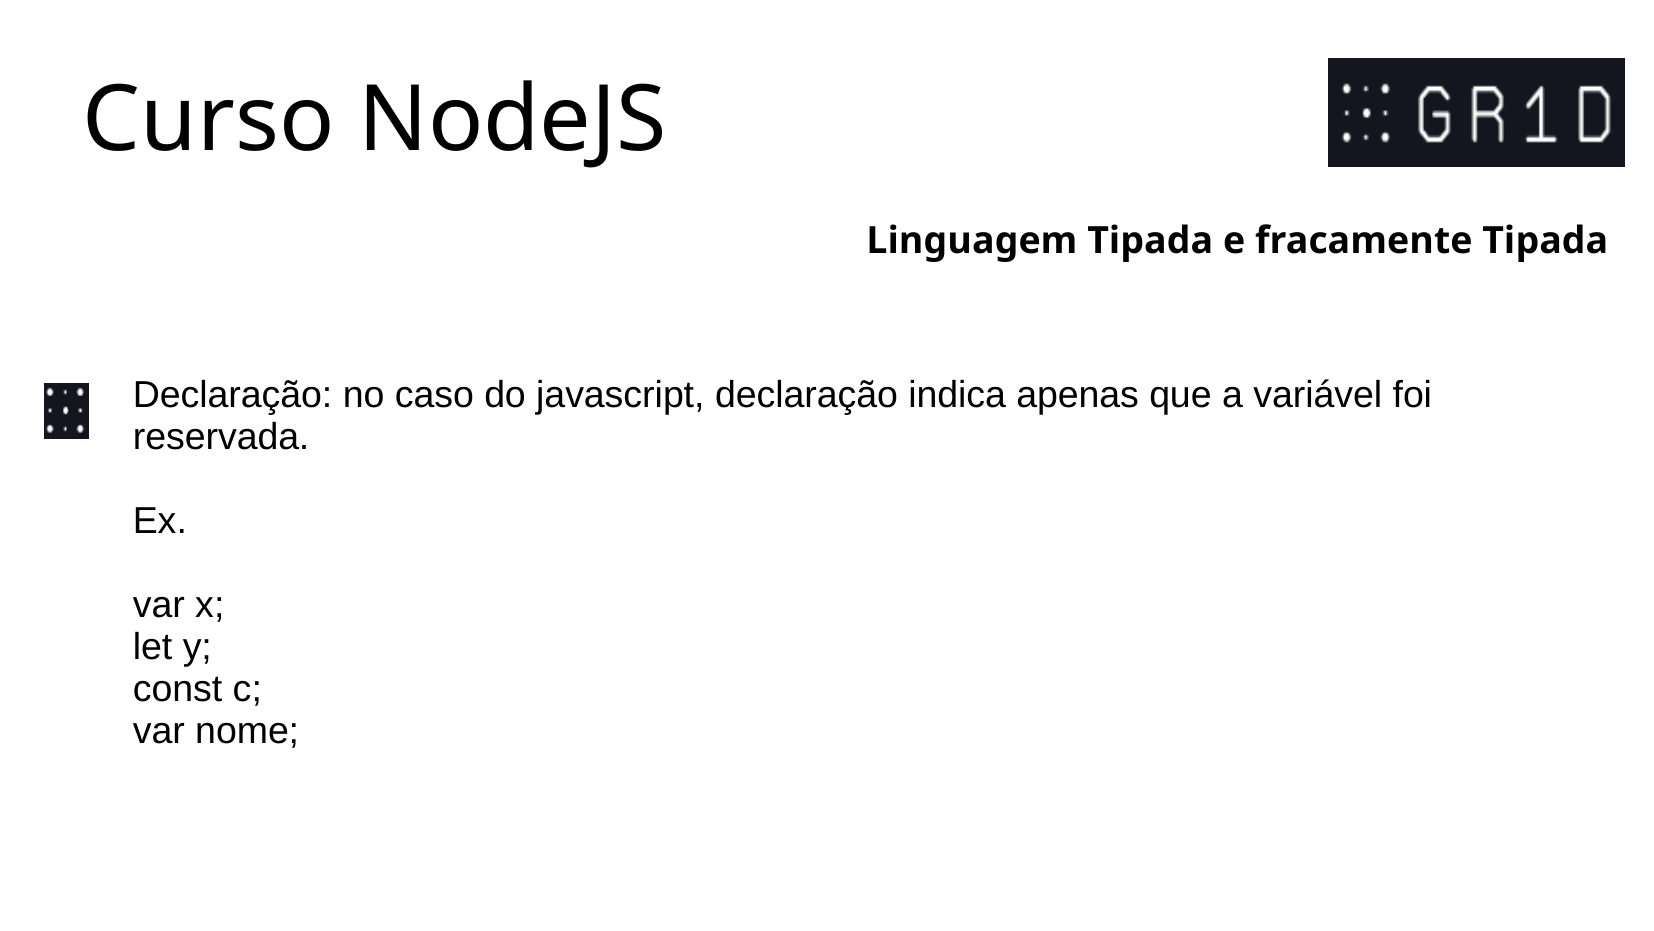

# Curso NodeJS
Linguagem Tipada e fracamente Tipada
Declaração: no caso do javascript, declaração indica apenas que a variável foi reservada.
Ex.
var x;
let y;
const c;
var nome;